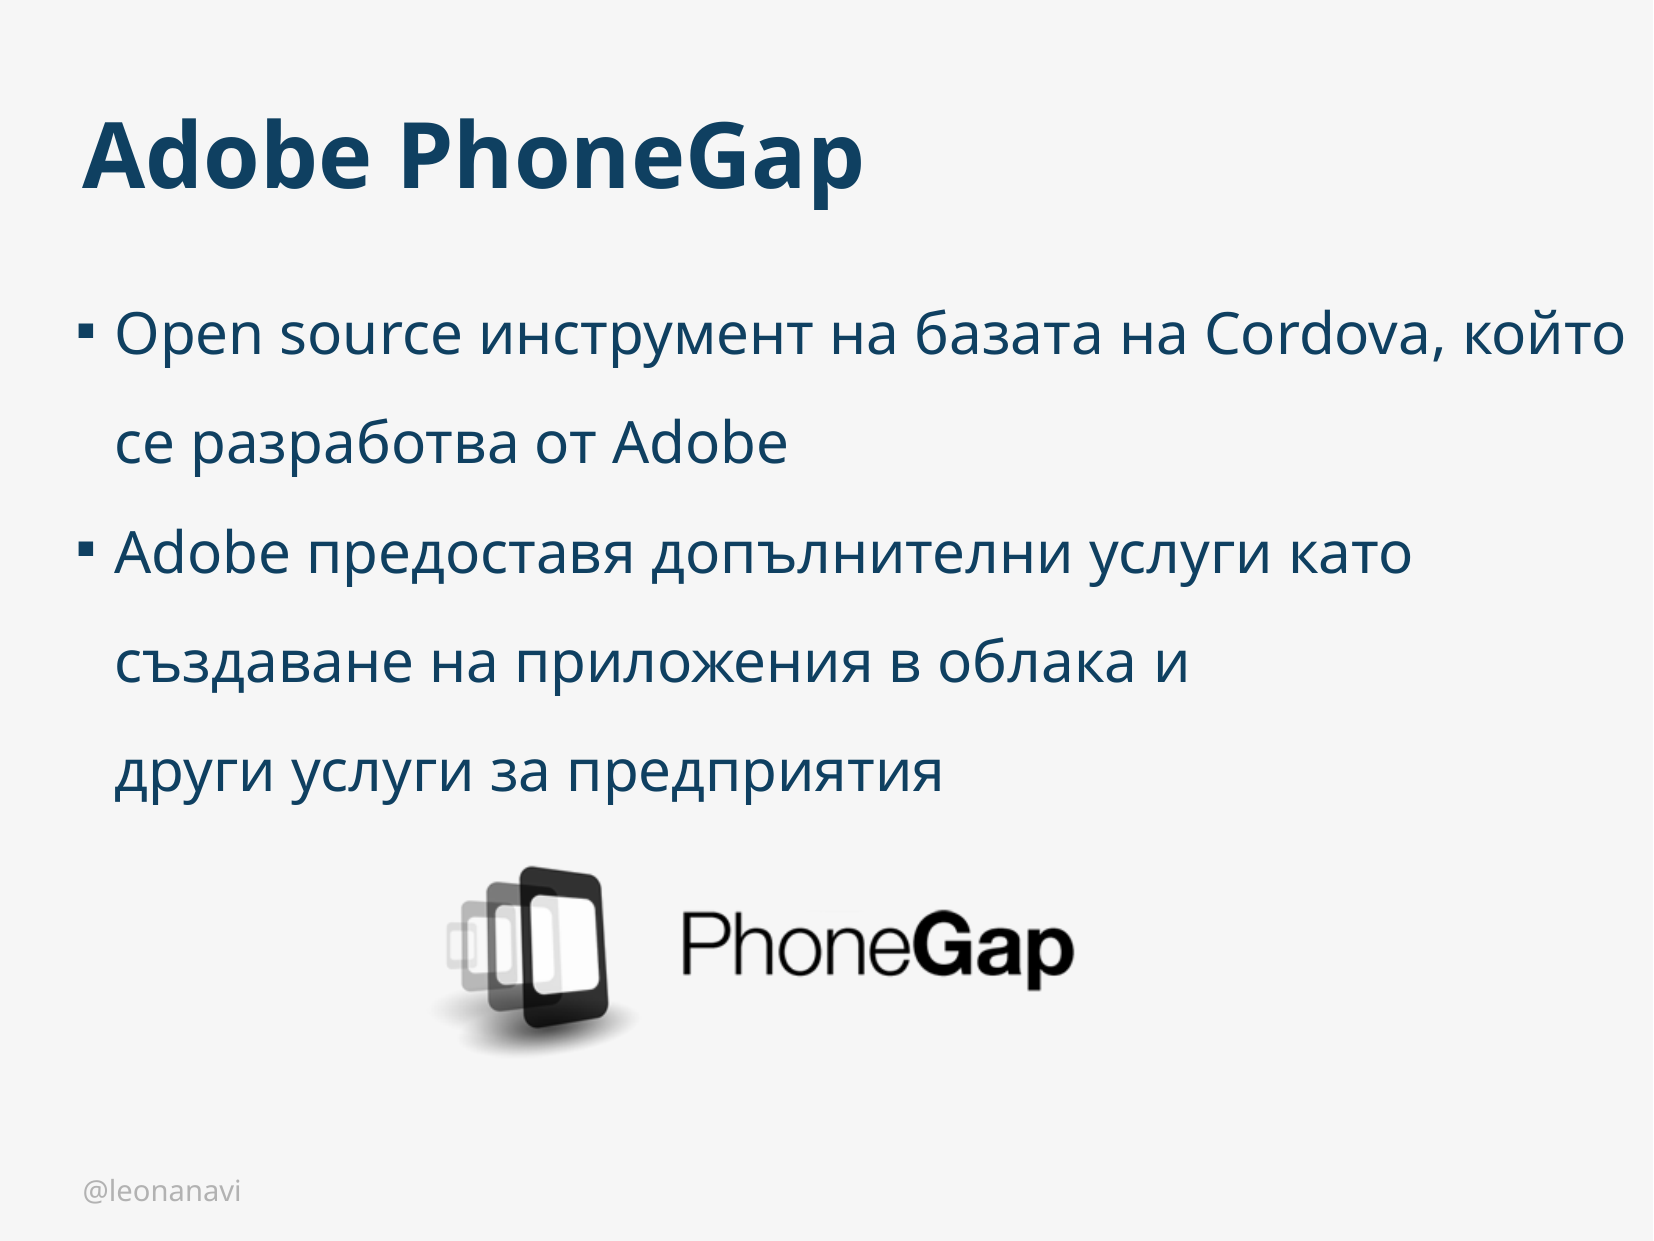

# Adobe PhoneGap
Open source инструмент на базата на Cordova, който
се разработва от Adobe
Adobe предоставя допълнителни услуги като
създаване на приложения в облака и
други услуги за предприятия